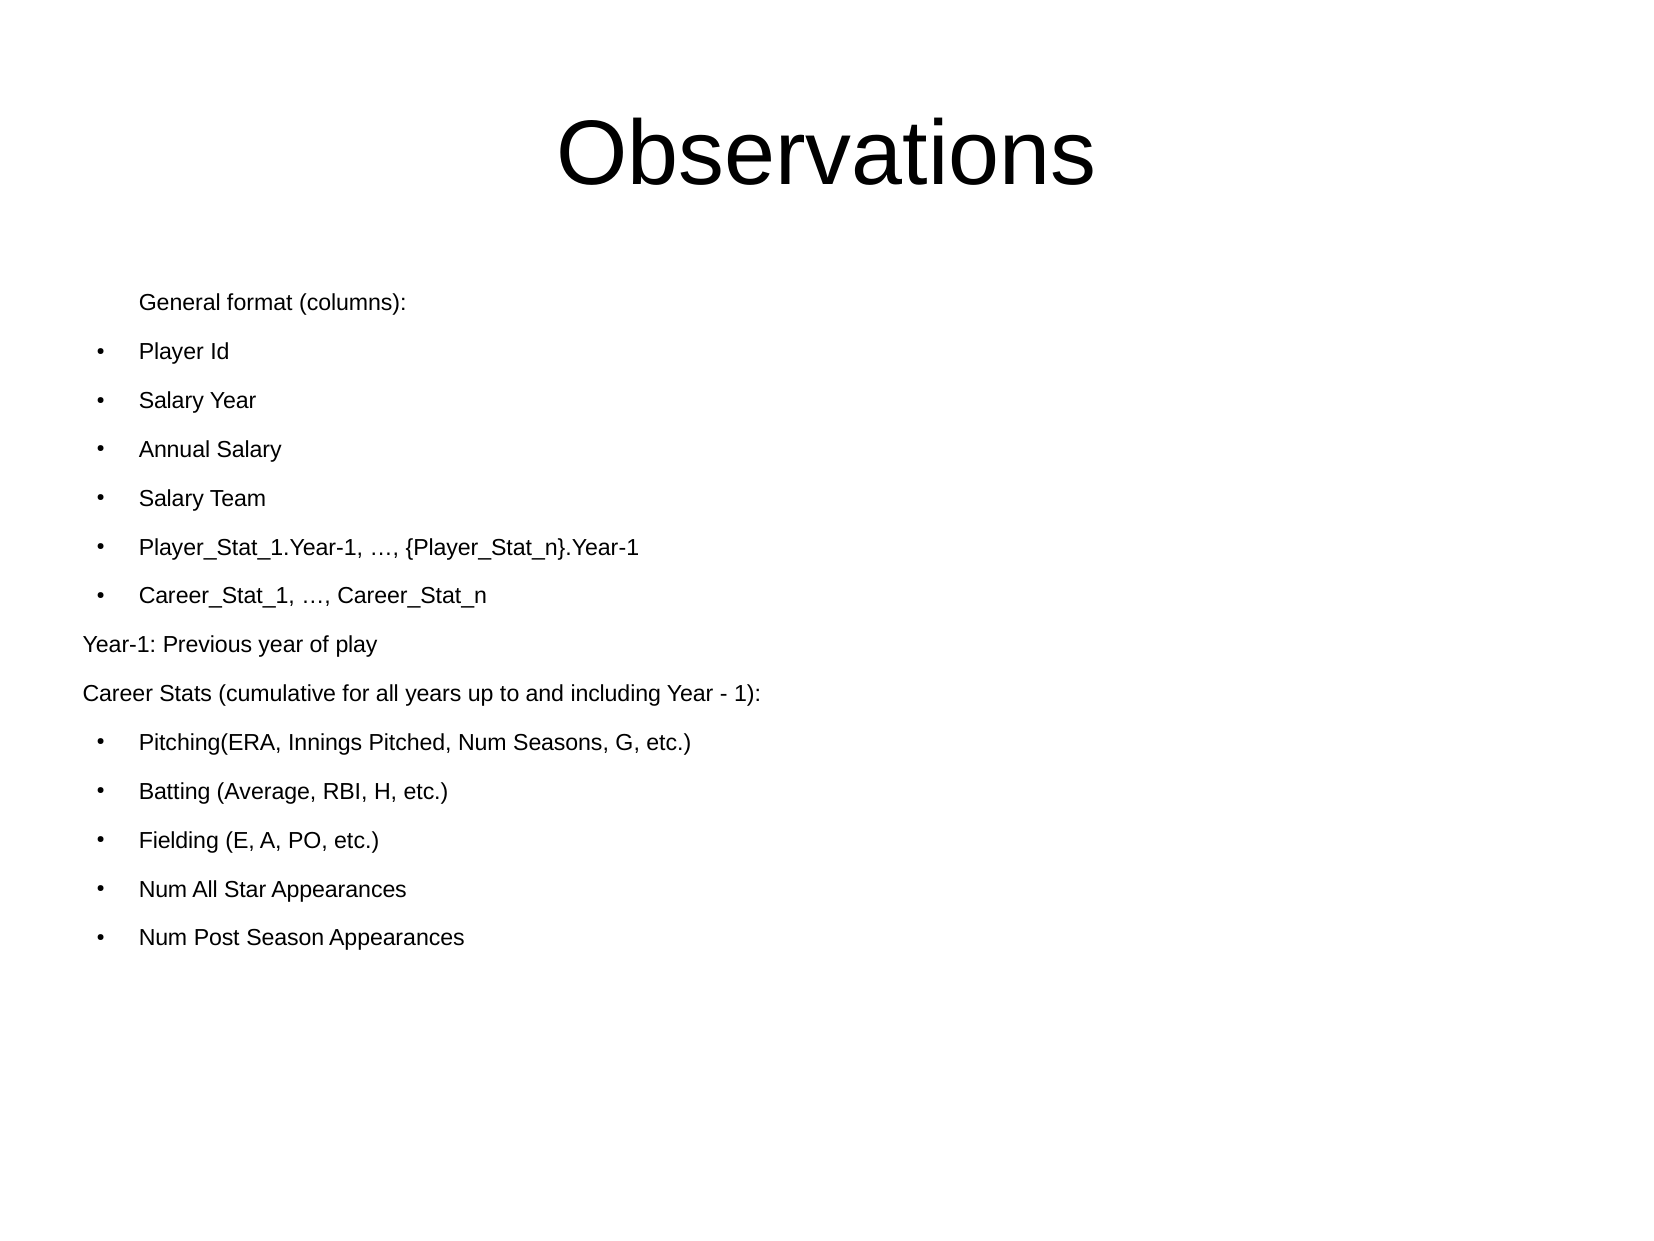

# Observations
General format (columns):
Player Id
Salary Year
Annual Salary
Salary Team
Player_Stat_1.Year-1, …, {Player_Stat_n}.Year-1
Career_Stat_1, …, Career_Stat_n
Year-1: Previous year of play
Career Stats (cumulative for all years up to and including Year - 1):
Pitching(ERA, Innings Pitched, Num Seasons, G, etc.)
Batting (Average, RBI, H, etc.)
Fielding (E, A, PO, etc.)
Num All Star Appearances
Num Post Season Appearances